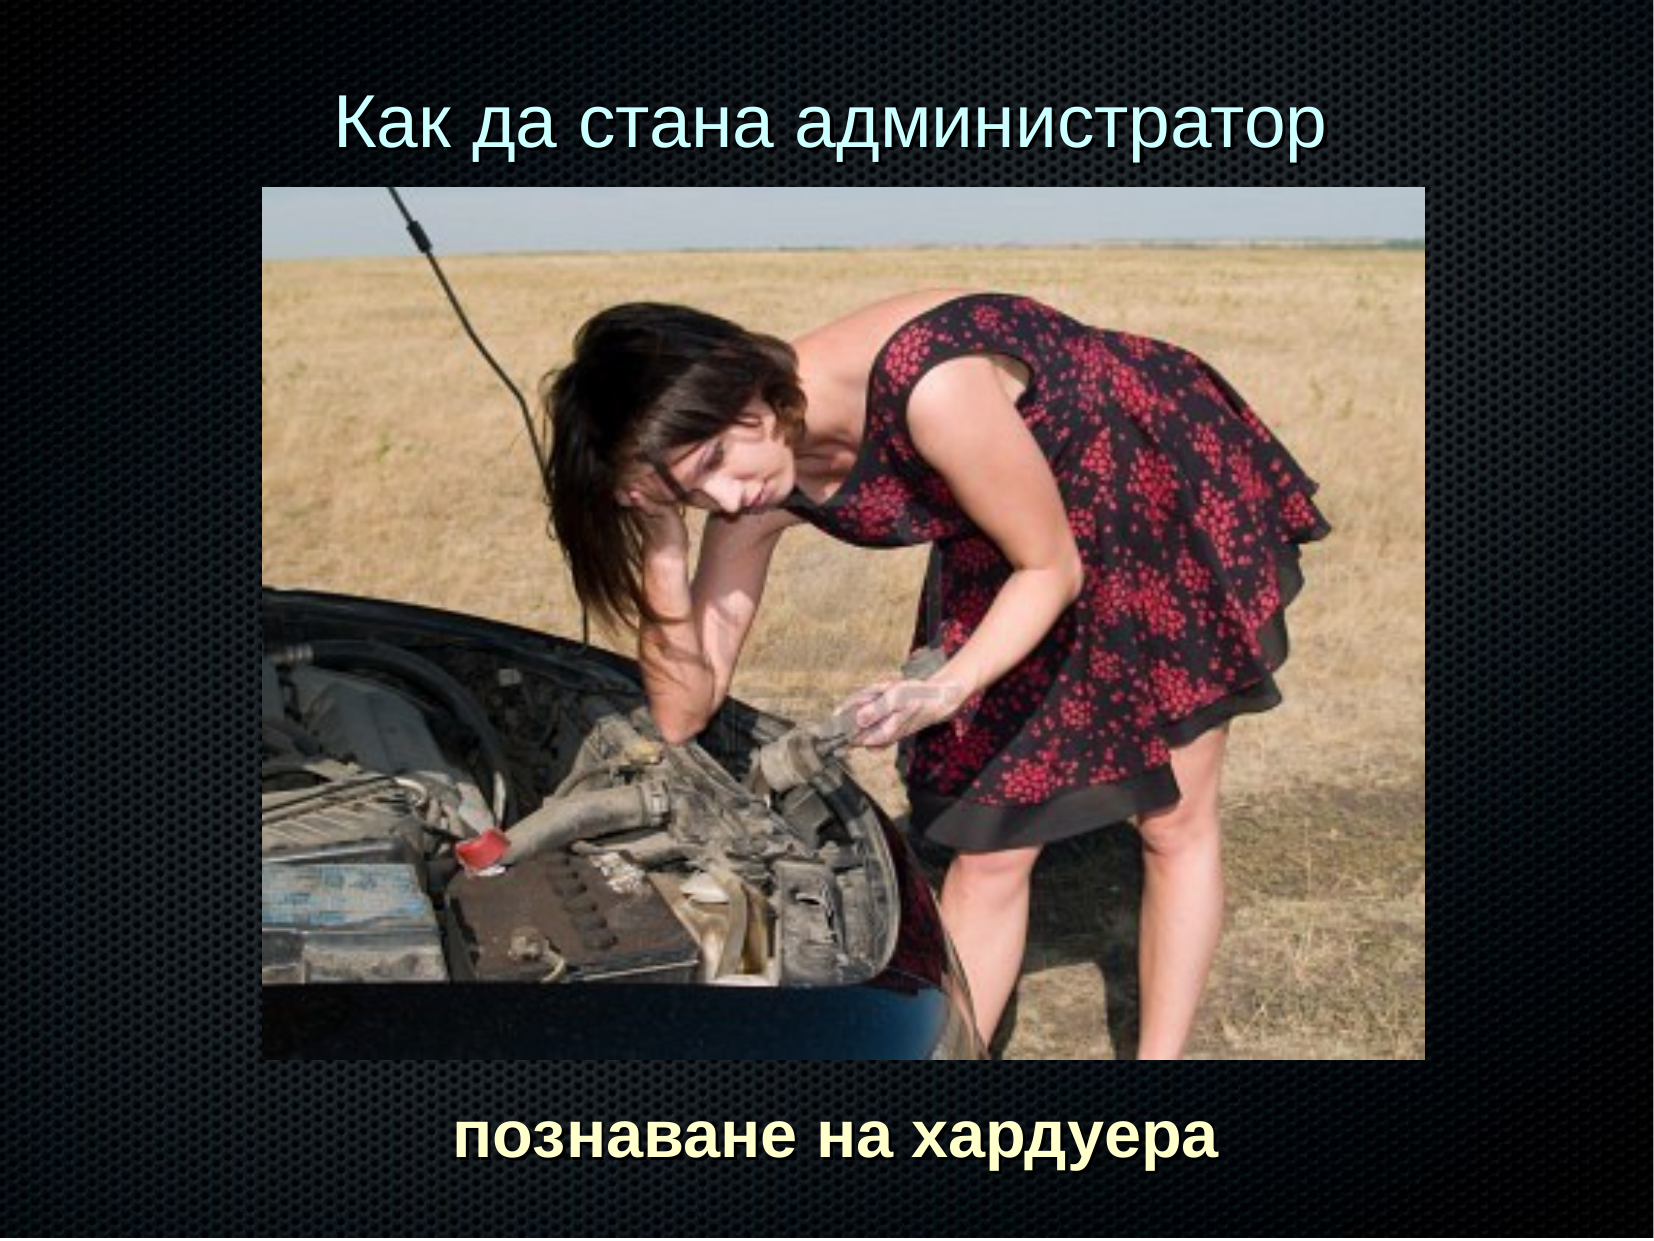

# Как да стана администратор
 познаване на хардуера